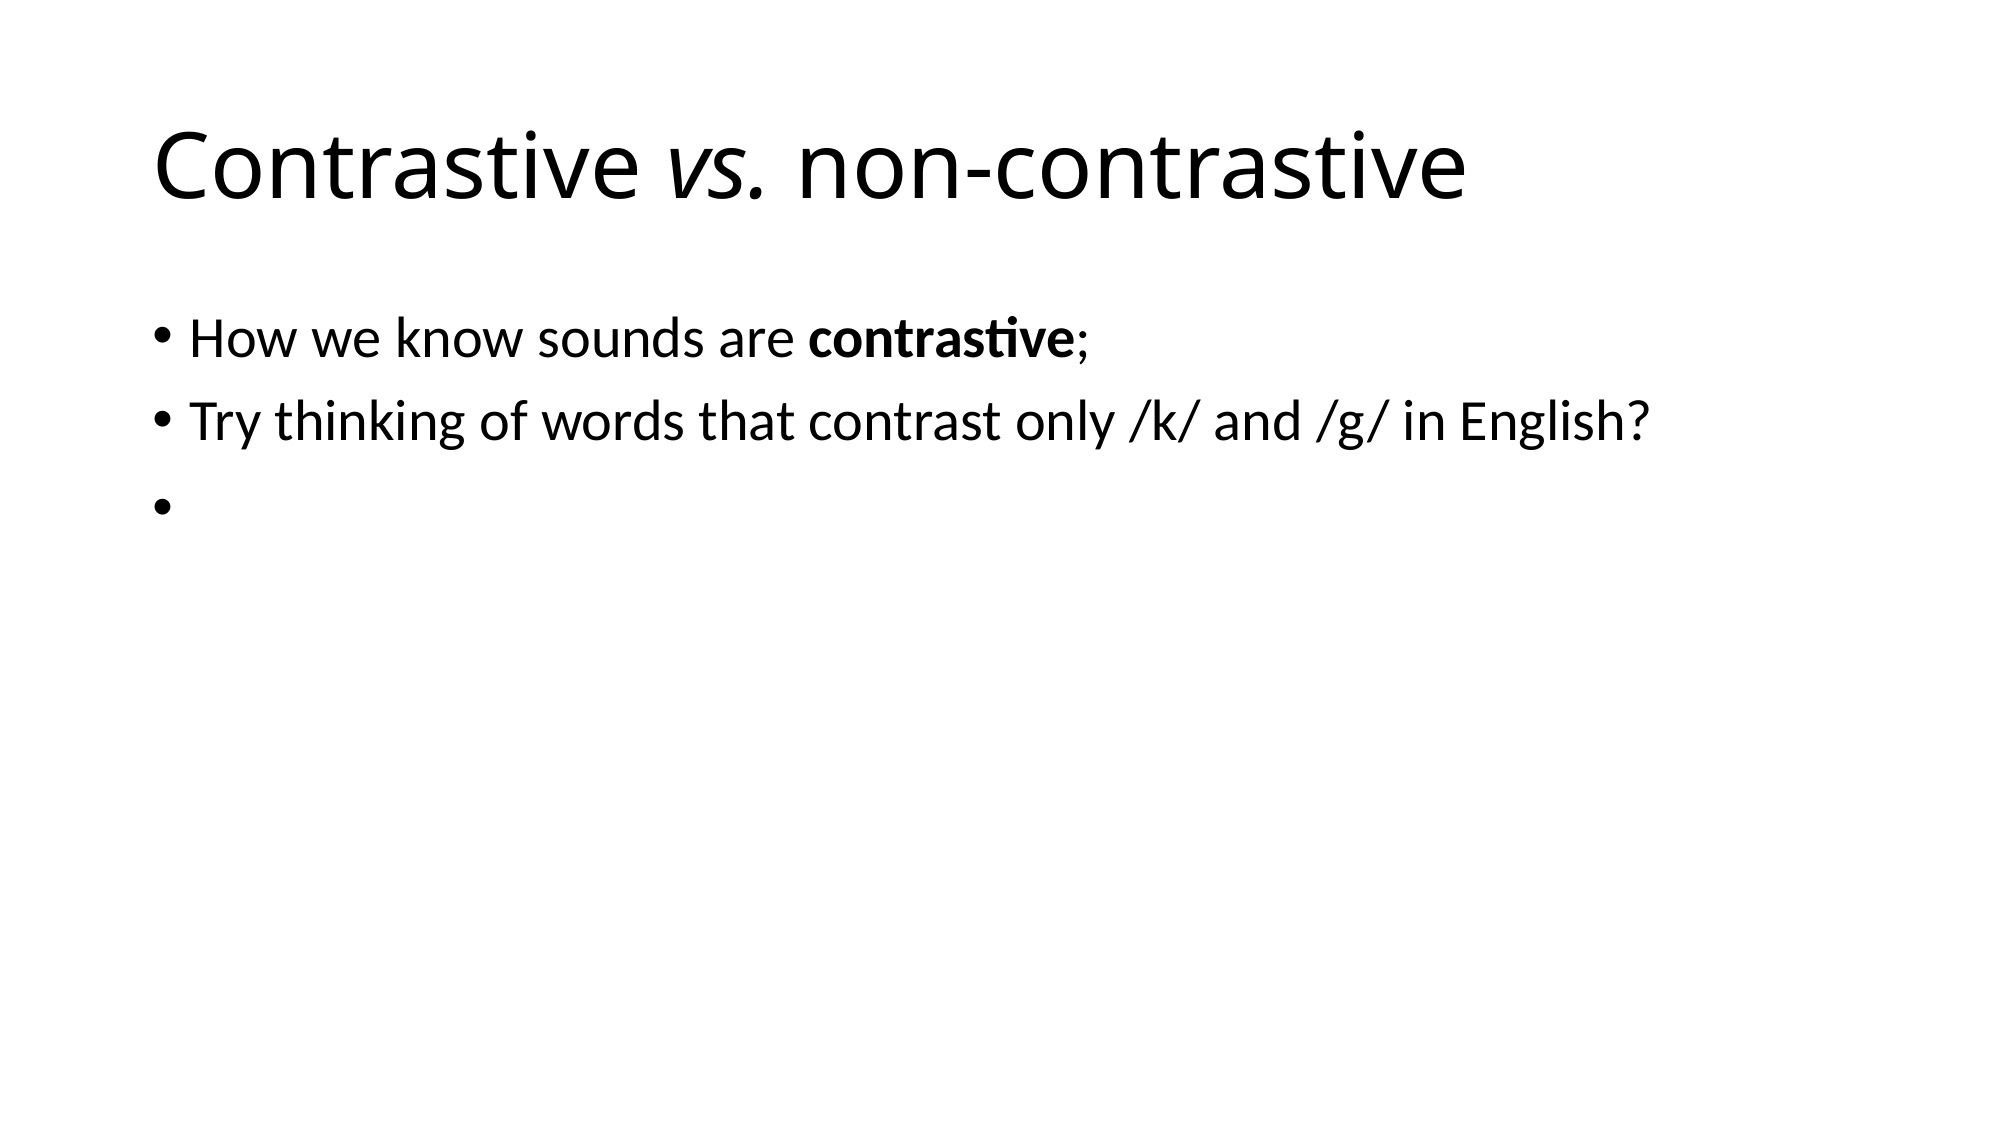

# Contrastive vs. non-contrastive
How we know sounds are contrastive;
Try thinking of words that contrast only /k/ and /g/ in English?